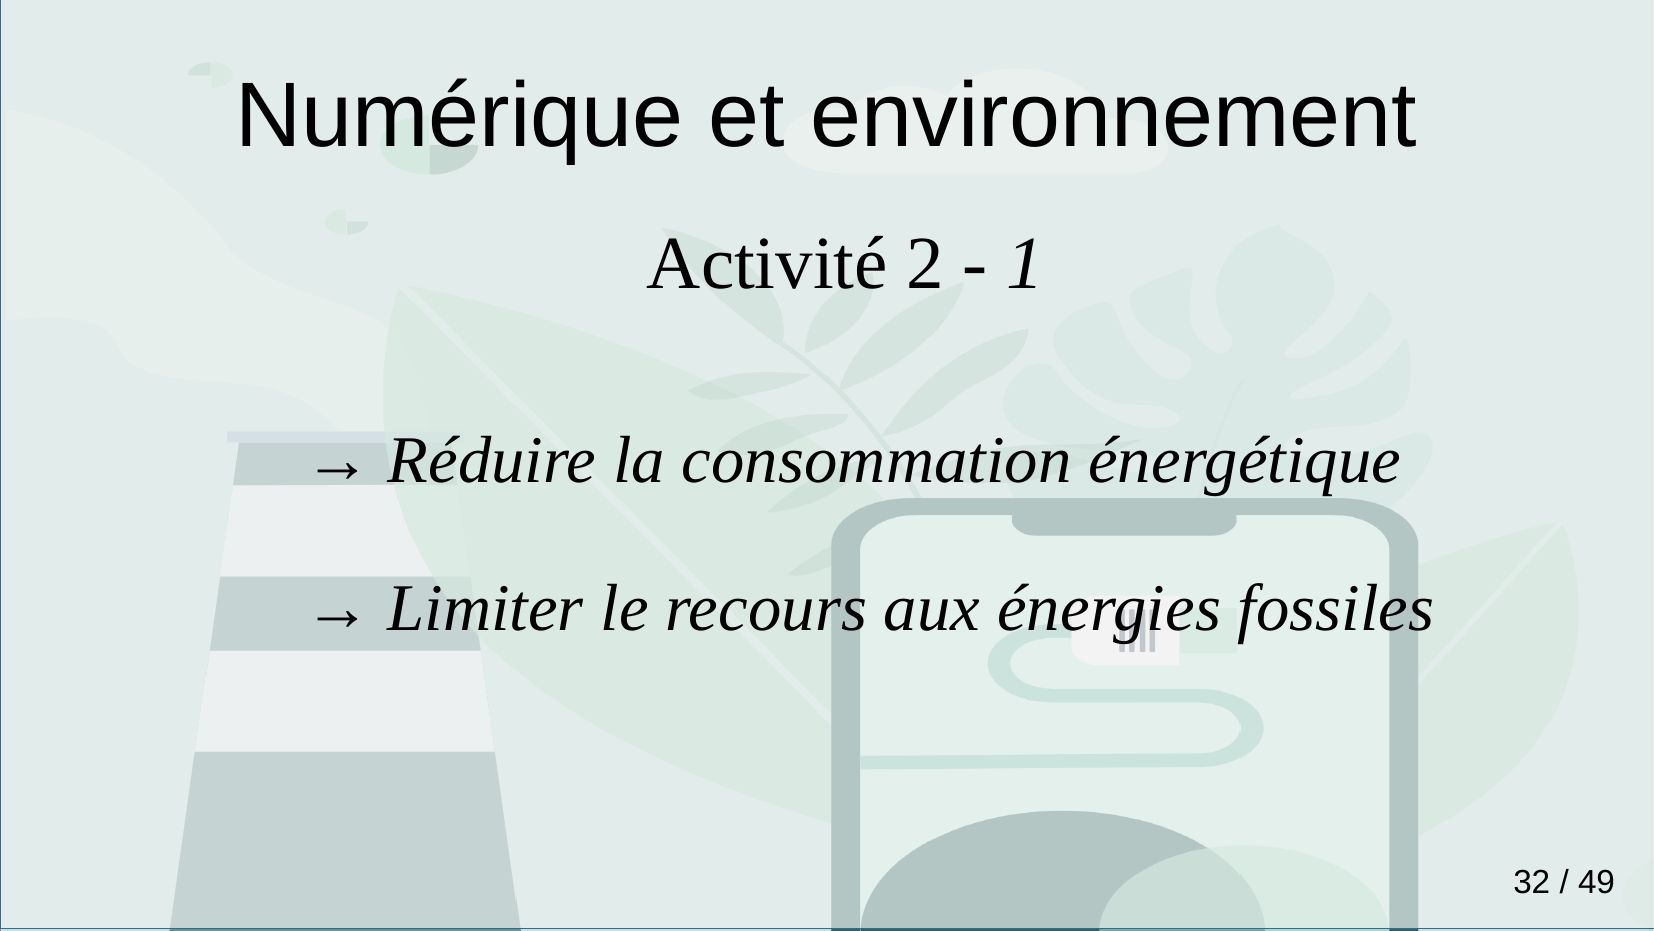

# Numérique et environnement
Activité 2 - 1
→ Réduire la consommation énergétique
→ Limiter le recours aux énergies fossiles